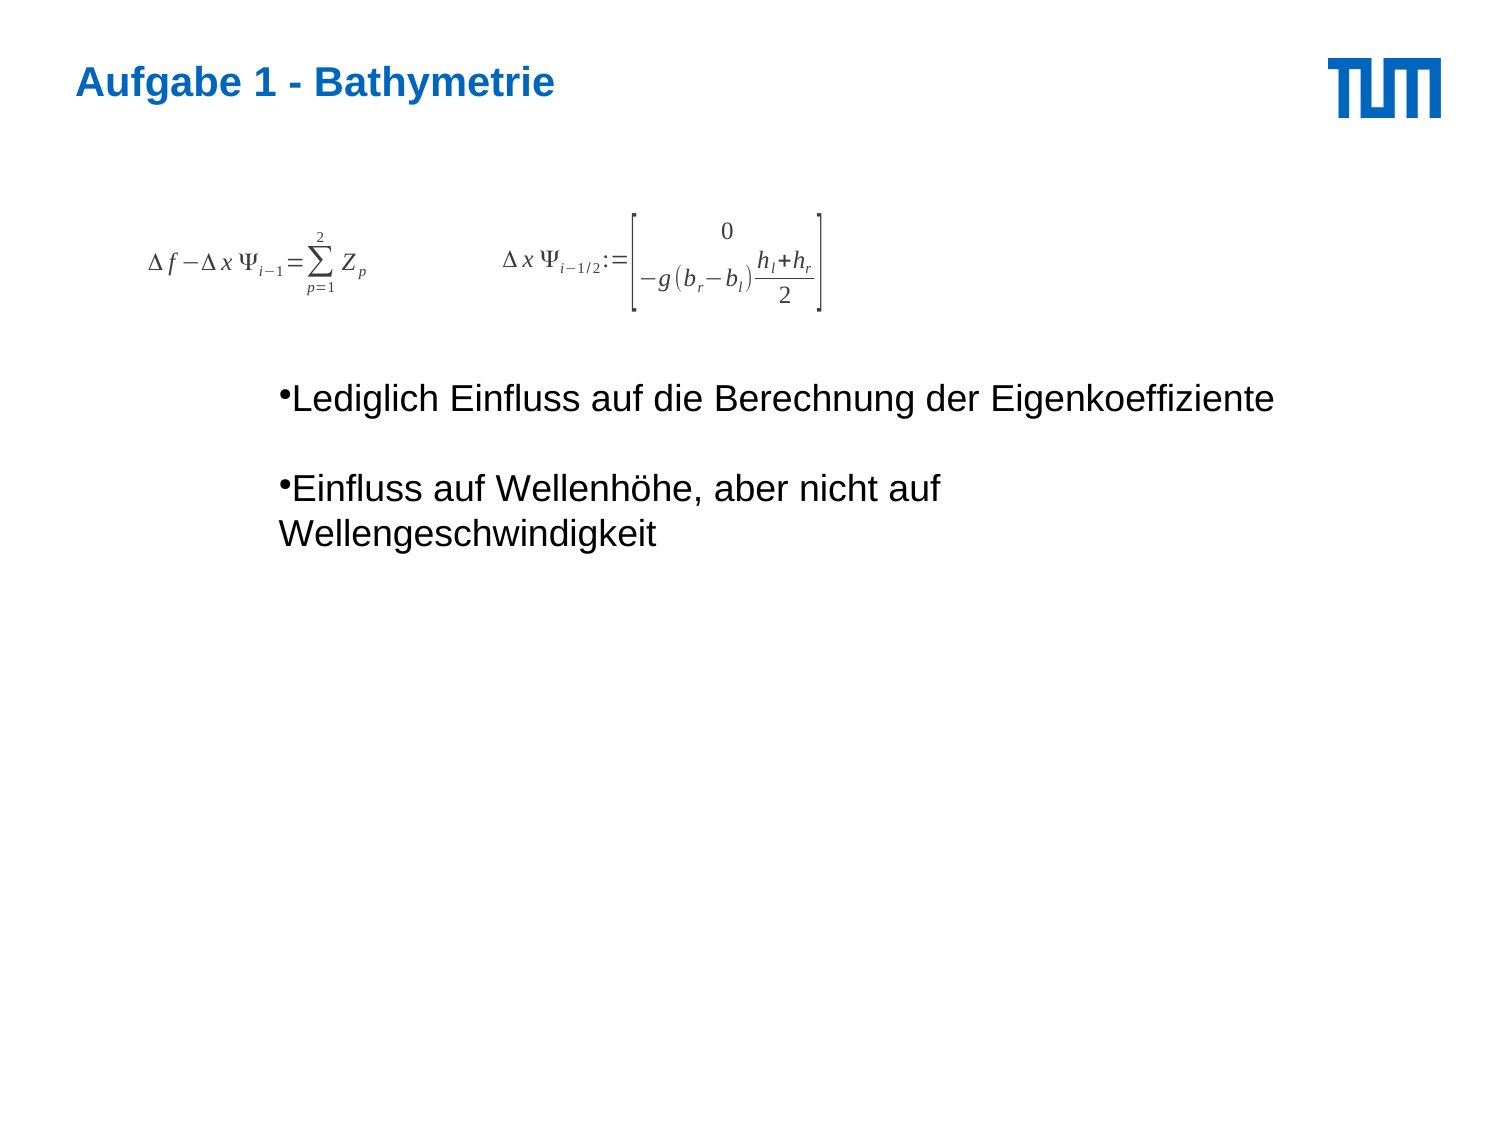

# Aufgabe 1 - Bathymetrie
Lediglich Einfluss auf die Berechnung der Eigenkoeffiziente
Einfluss auf Wellenhöhe, aber nicht auf 		Wellengeschwindigkeit